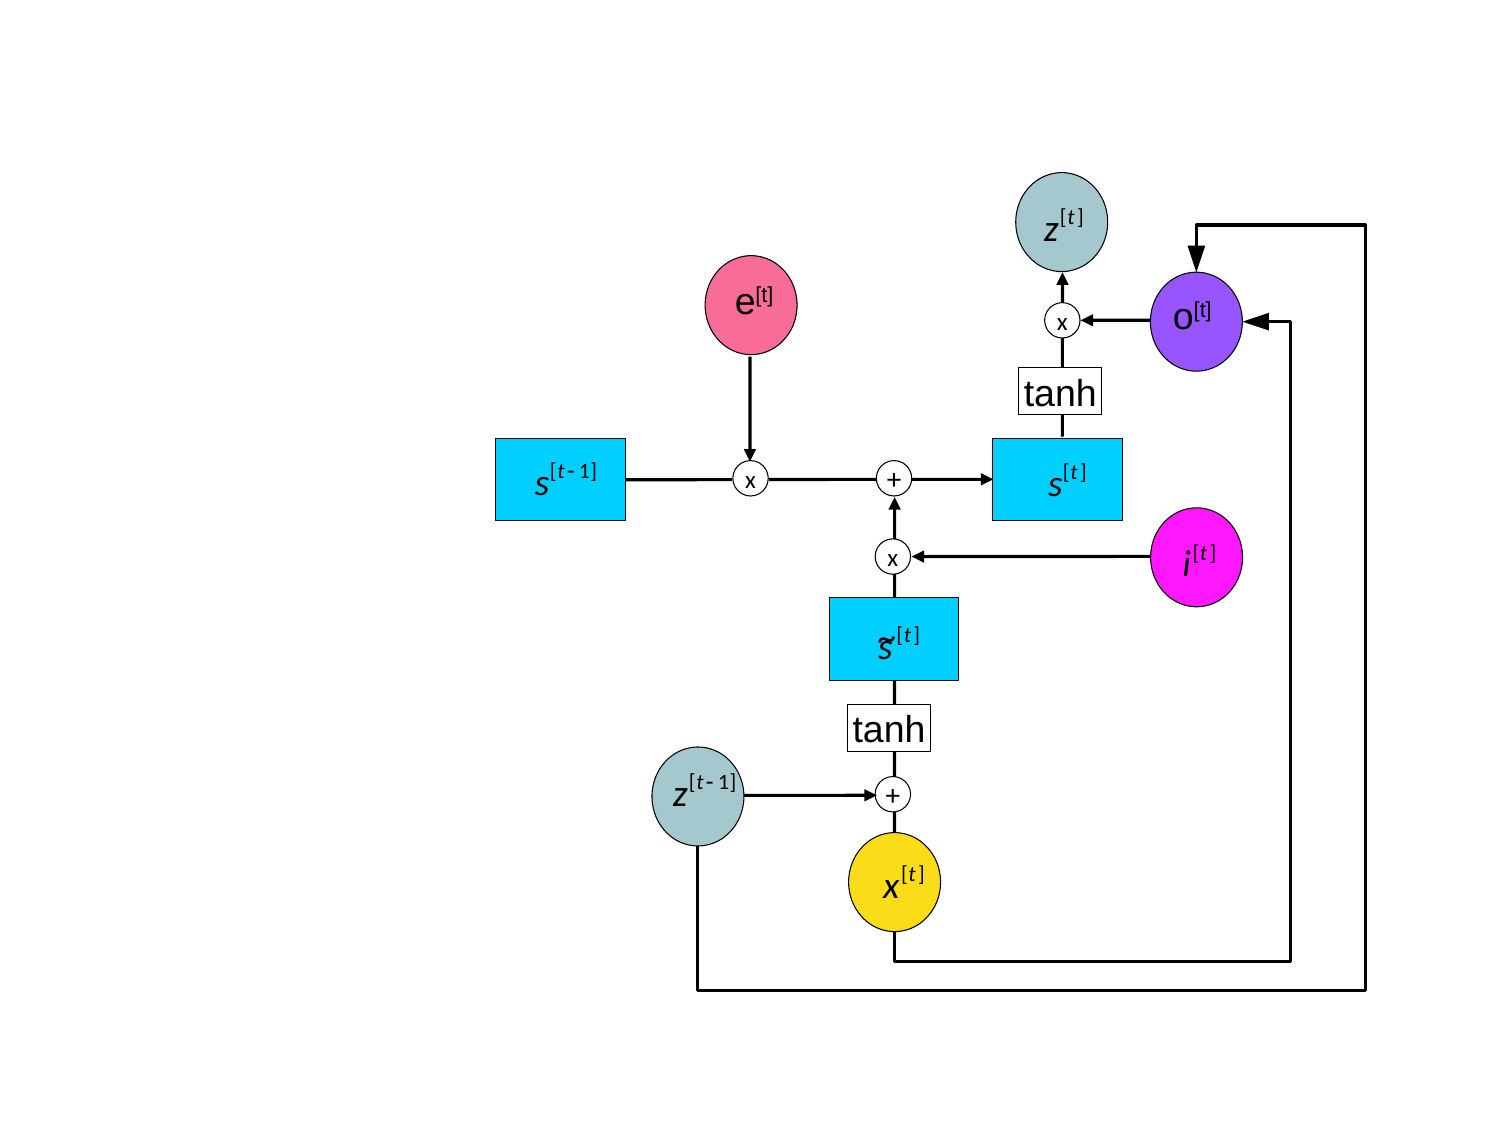

e[t]
o[t]
x
tanh
x
+
x
tanh
+